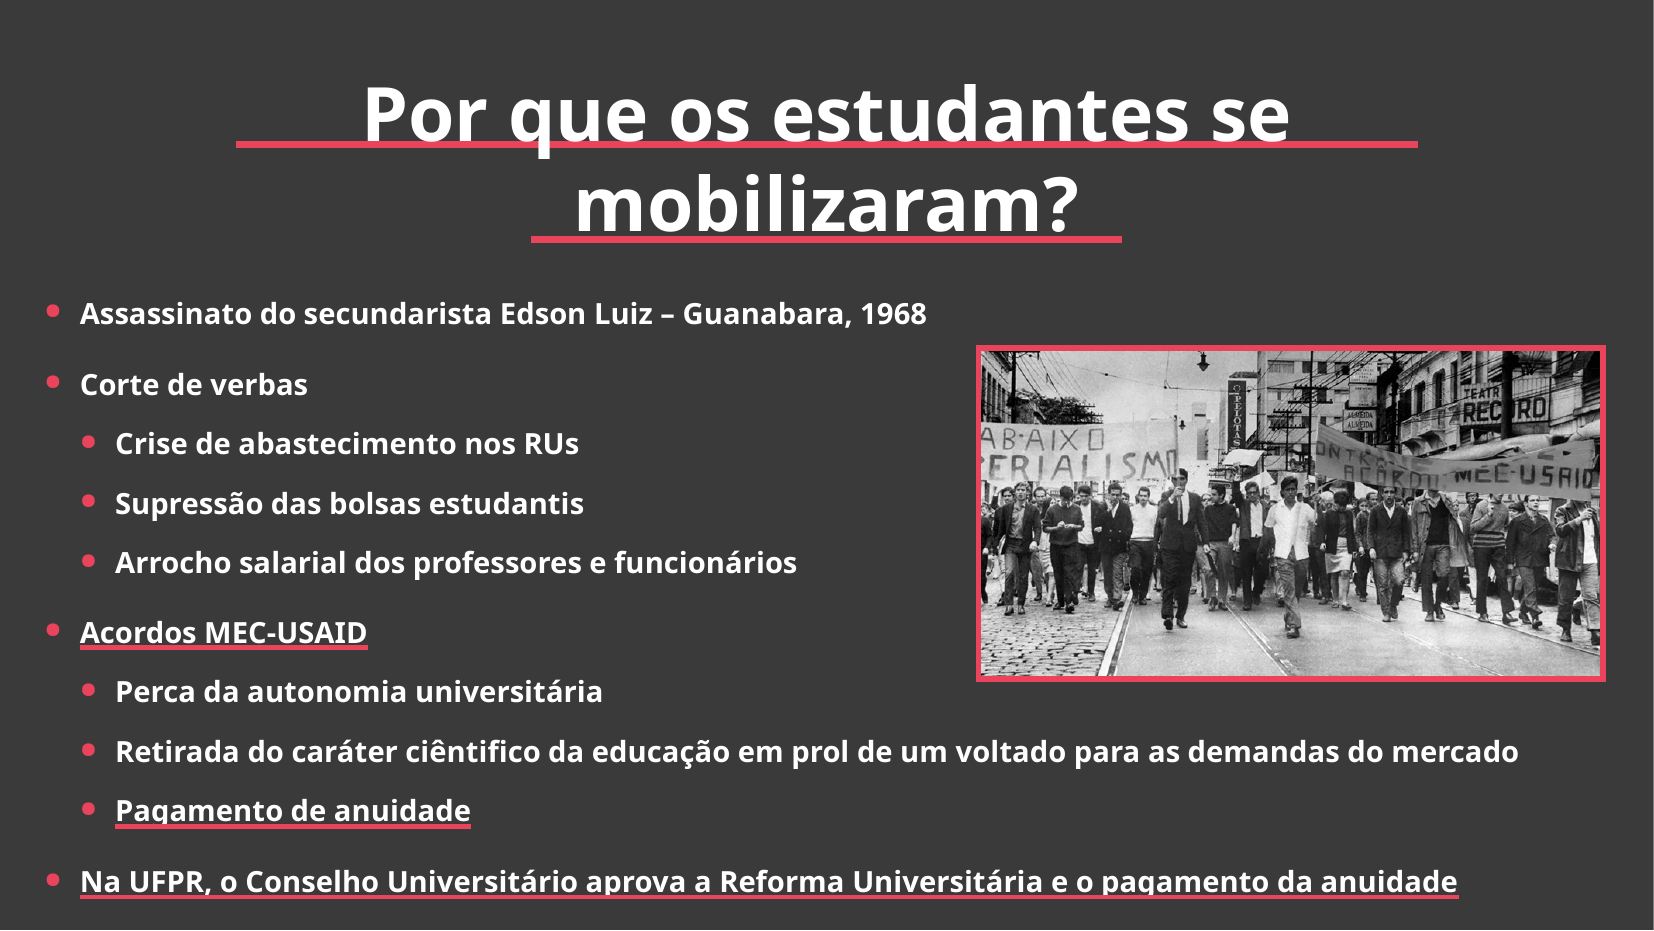

Por que os estudantes se mobilizaram?
Assassinato do secundarista Edson Luiz – Guanabara, 1968
Corte de verbas
Crise de abastecimento nos RUs
Supressão das bolsas estudantis
Arrocho salarial dos professores e funcionários
Acordos MEC-USAID
Perca da autonomia universitária
Retirada do caráter ciêntifico da educação em prol de um voltado para as demandas do mercado
Pagamento de anuidade
Na UFPR, o Conselho Universitário aprova a Reforma Universitária e o pagamento da anuidade